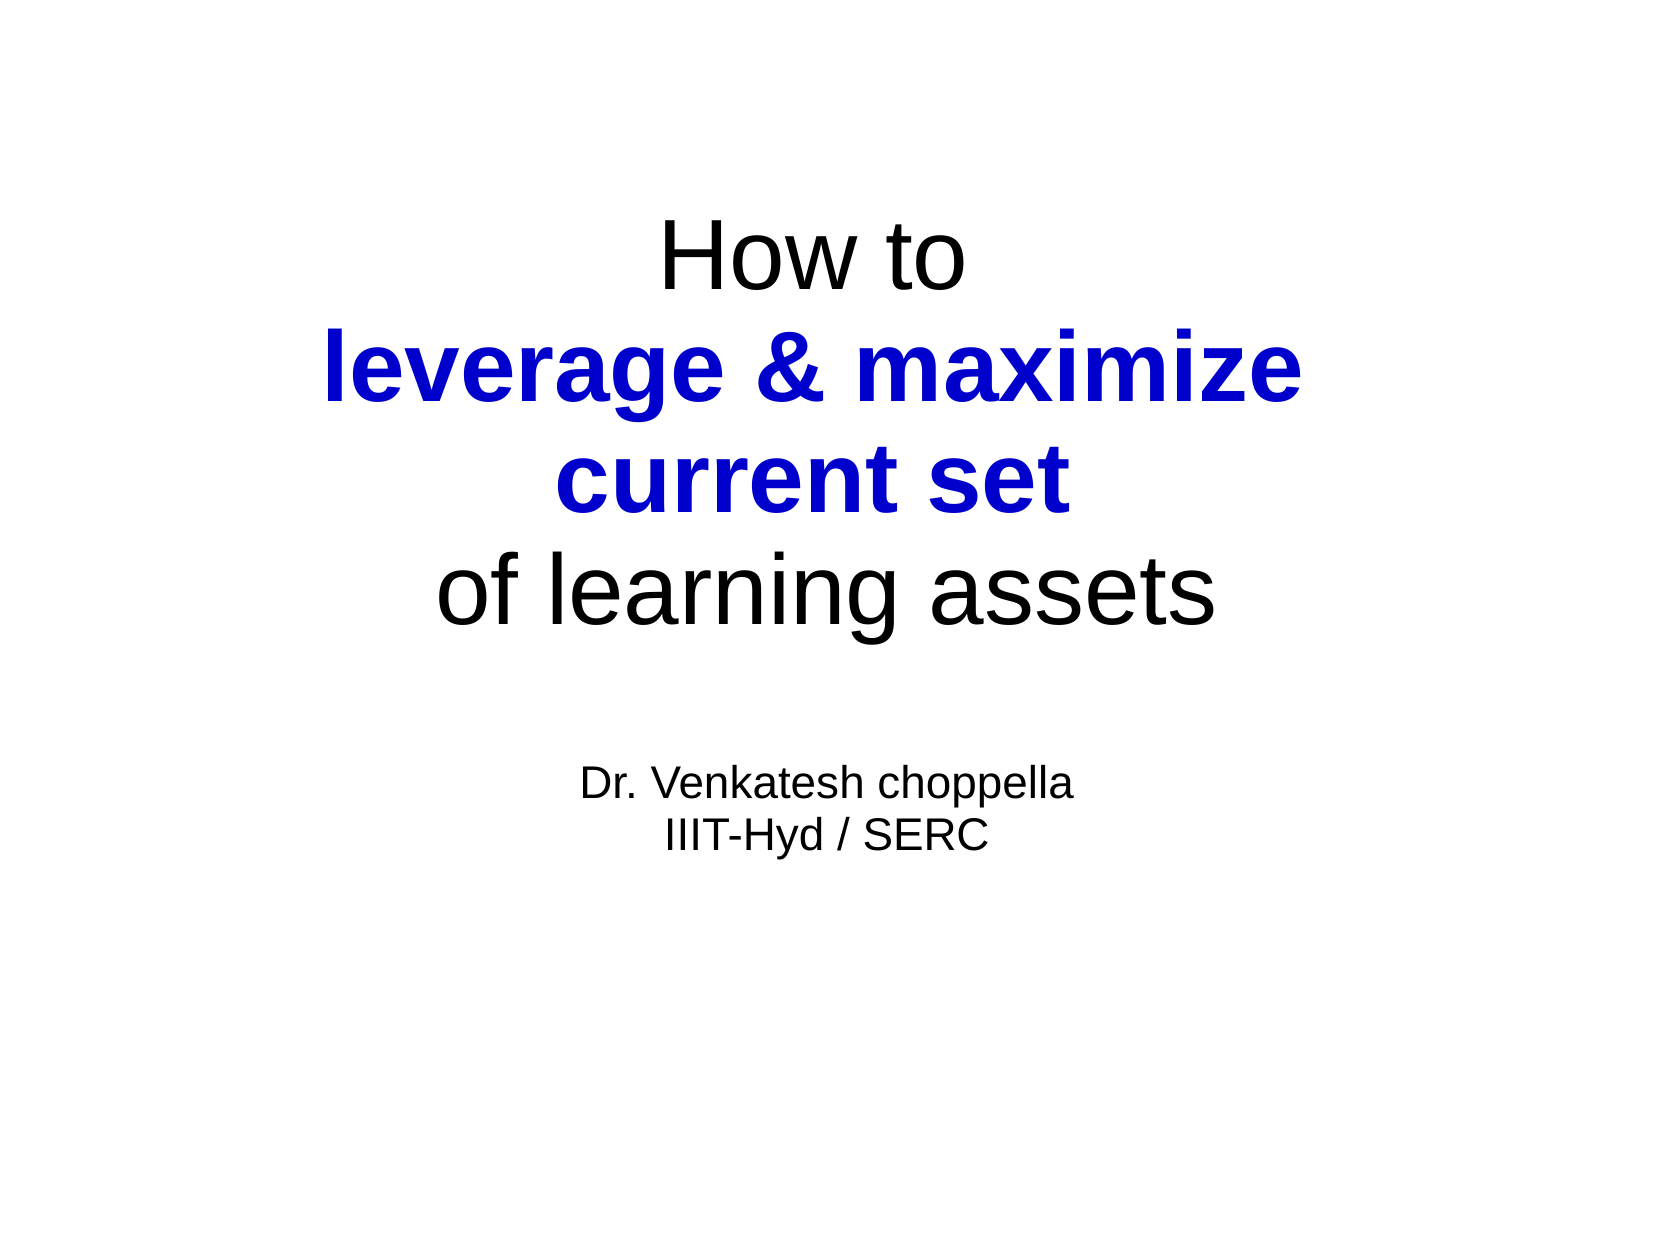

# How to
leverage & maximize
current set
of learning assets
Dr. Venkatesh choppella
IIIT-Hyd / SERC